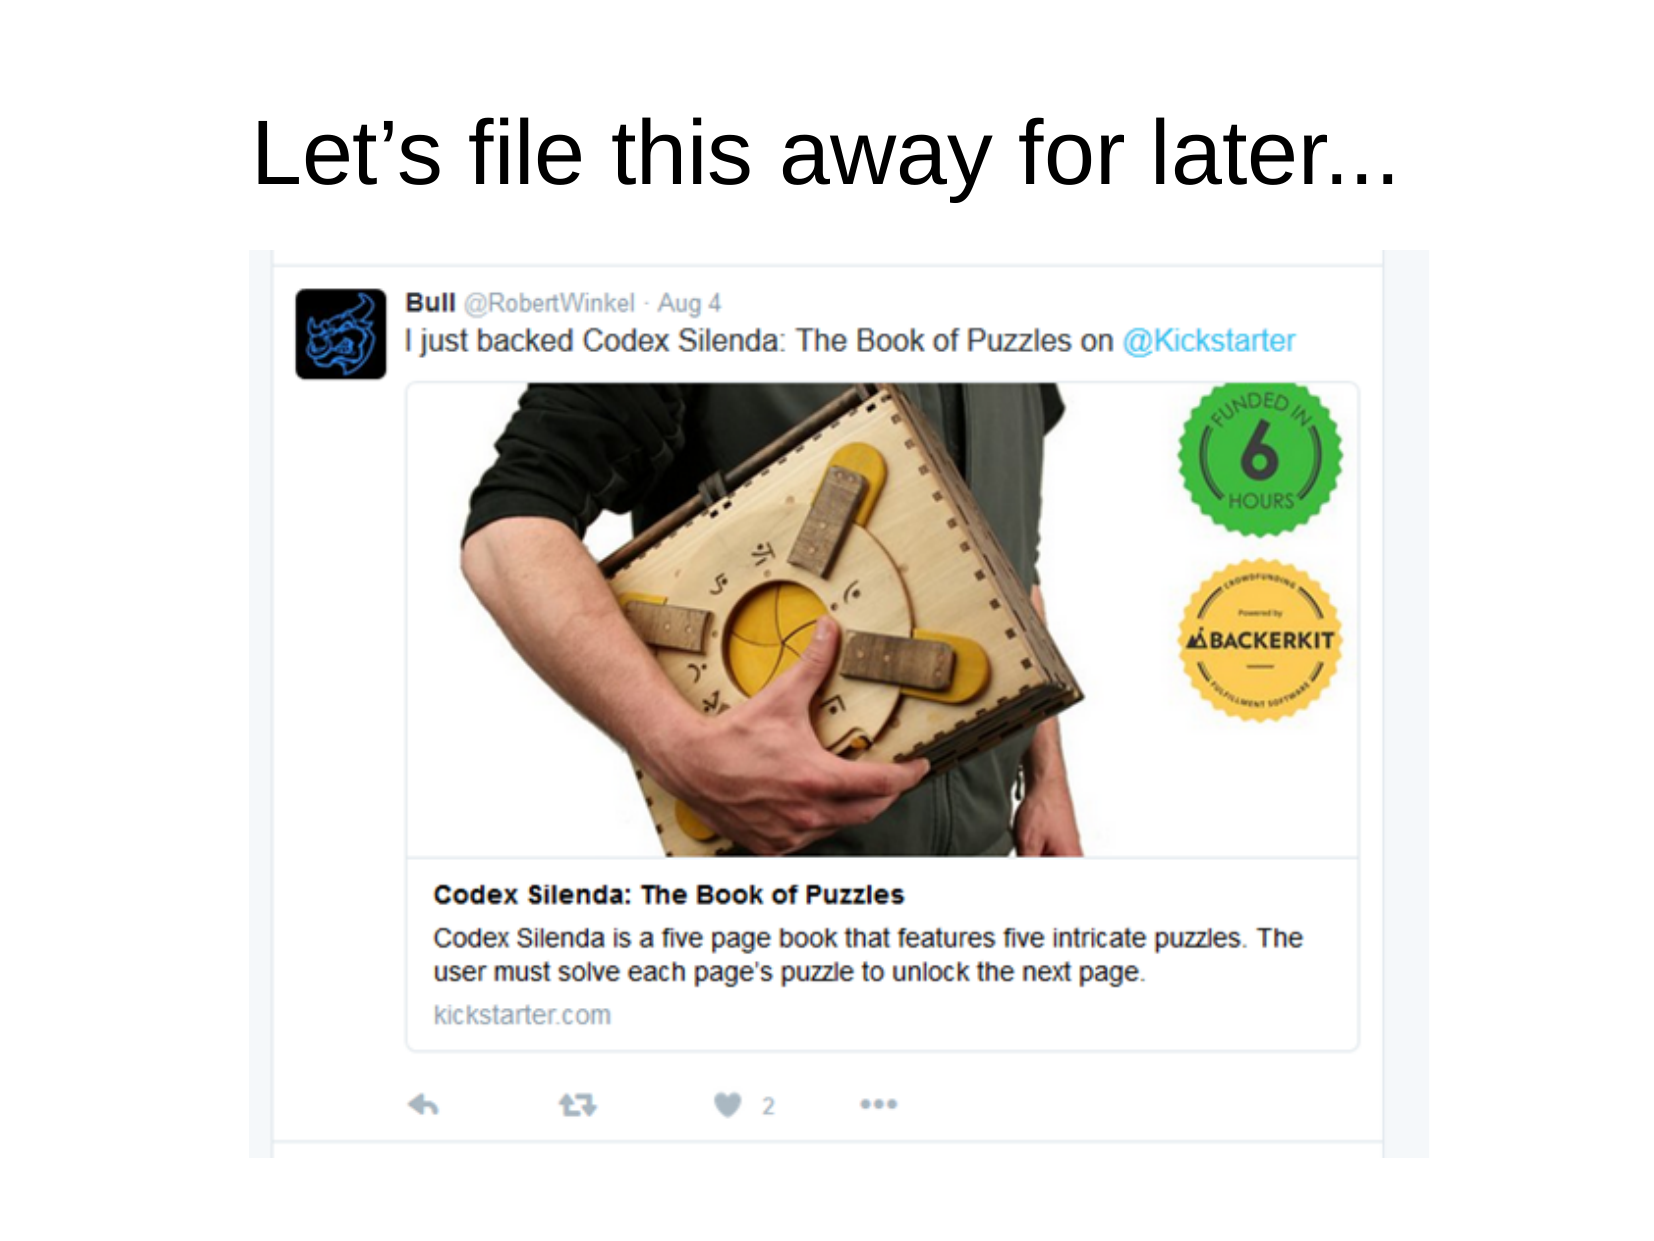

# Let’s file this away for later...